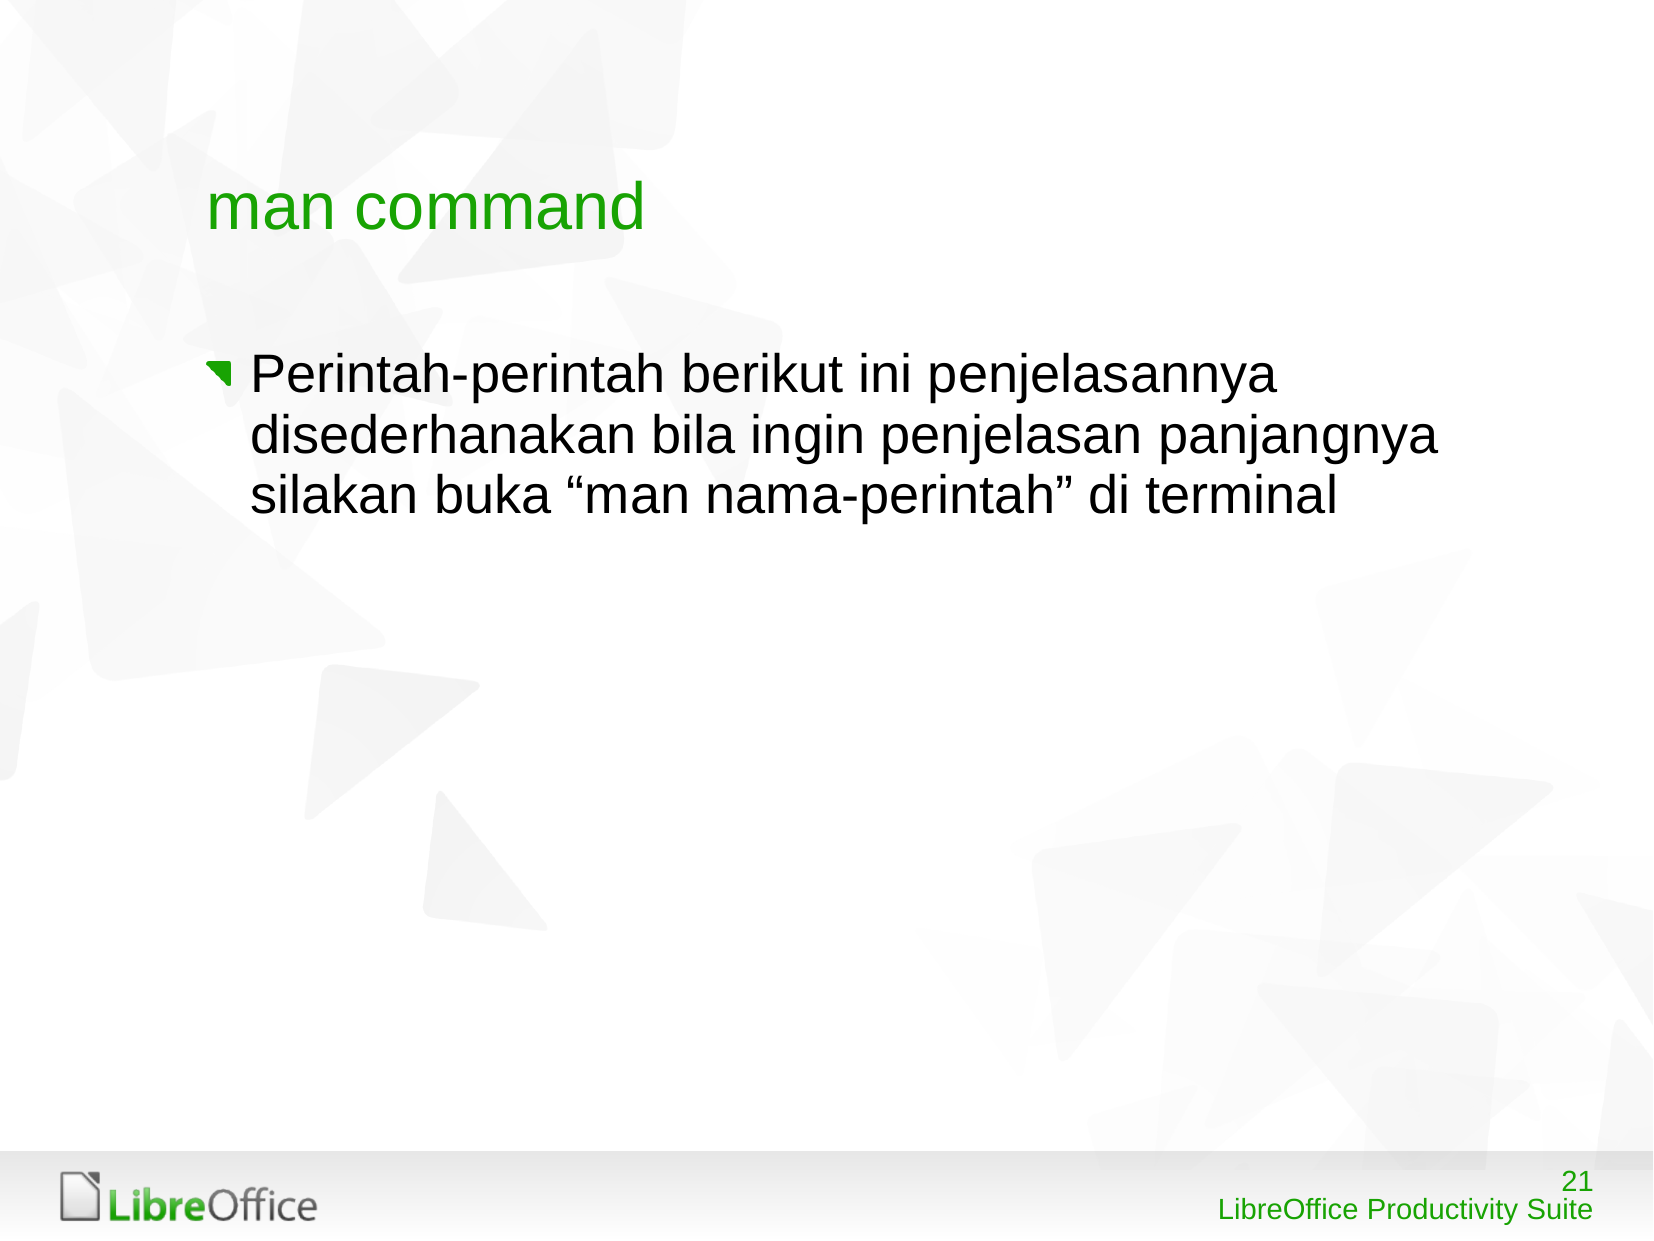

# man command
Perintah-perintah berikut ini penjelasannya disederhanakan bila ingin penjelasan panjangnya silakan buka “man nama-perintah” di terminal
21
LibreOffice Productivity Suite